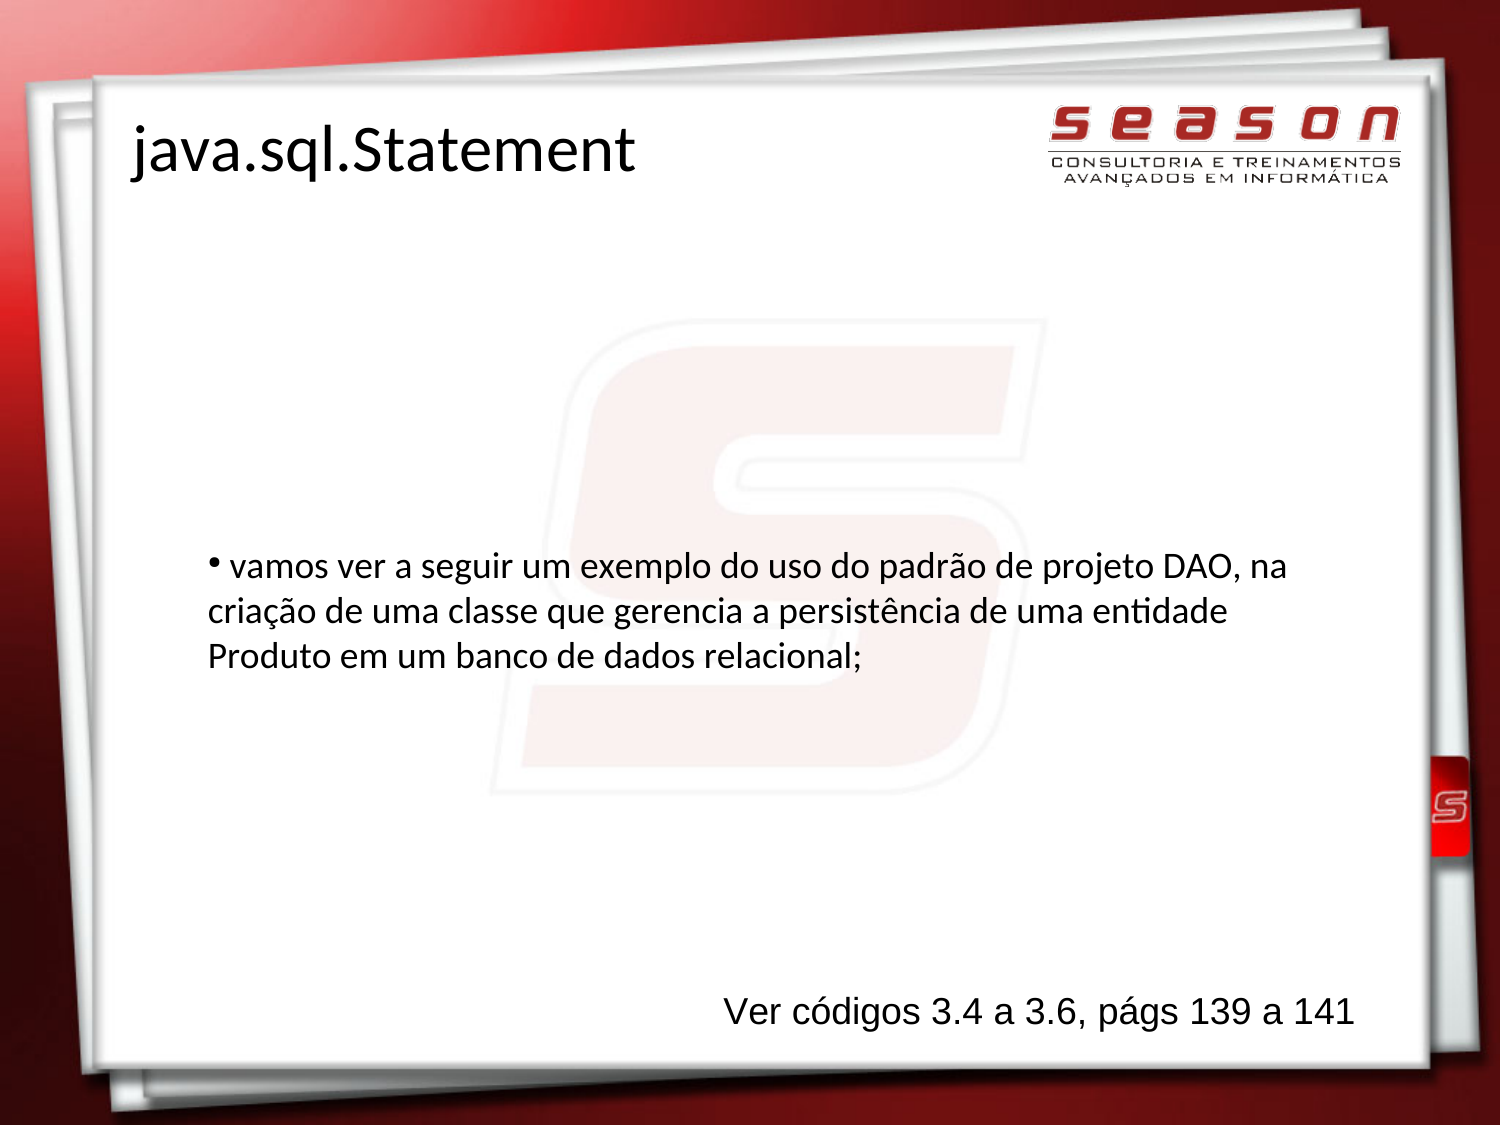

# java.sql.Statement
 vamos ver a seguir um exemplo do uso do padrão de projeto DAO, na criação de uma classe que gerencia a persistência de uma entidade Produto em um banco de dados relacional;
Ver códigos 3.4 a 3.6, págs 139 a 141